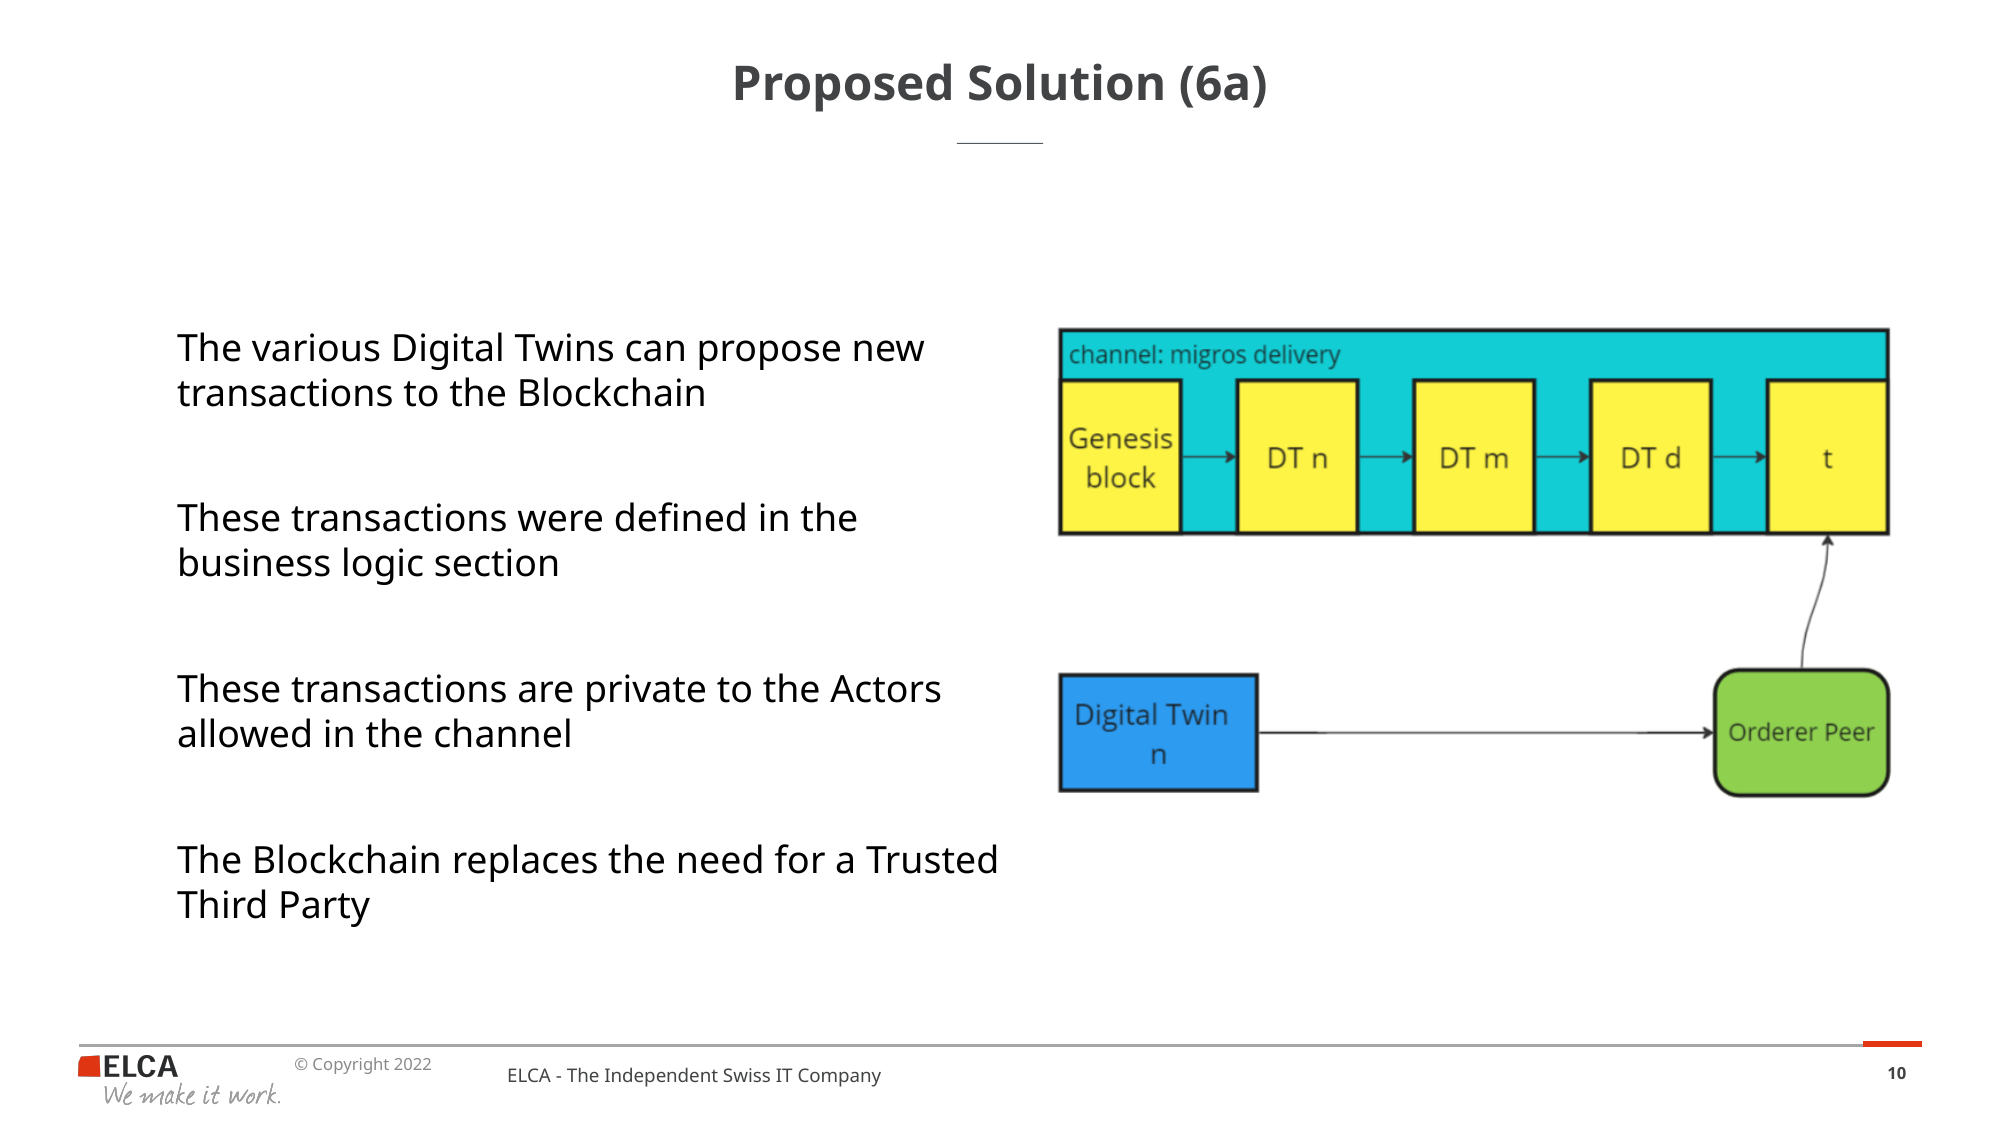

# Proposed Solution (6a)
The various Digital Twins can propose new transactions to the Blockchain
These transactions were defined in the business logic section
These transactions are private to the Actors allowed in the channel
The Blockchain replaces the need for a Trusted Third Party
ELCA - The Independent Swiss IT Company